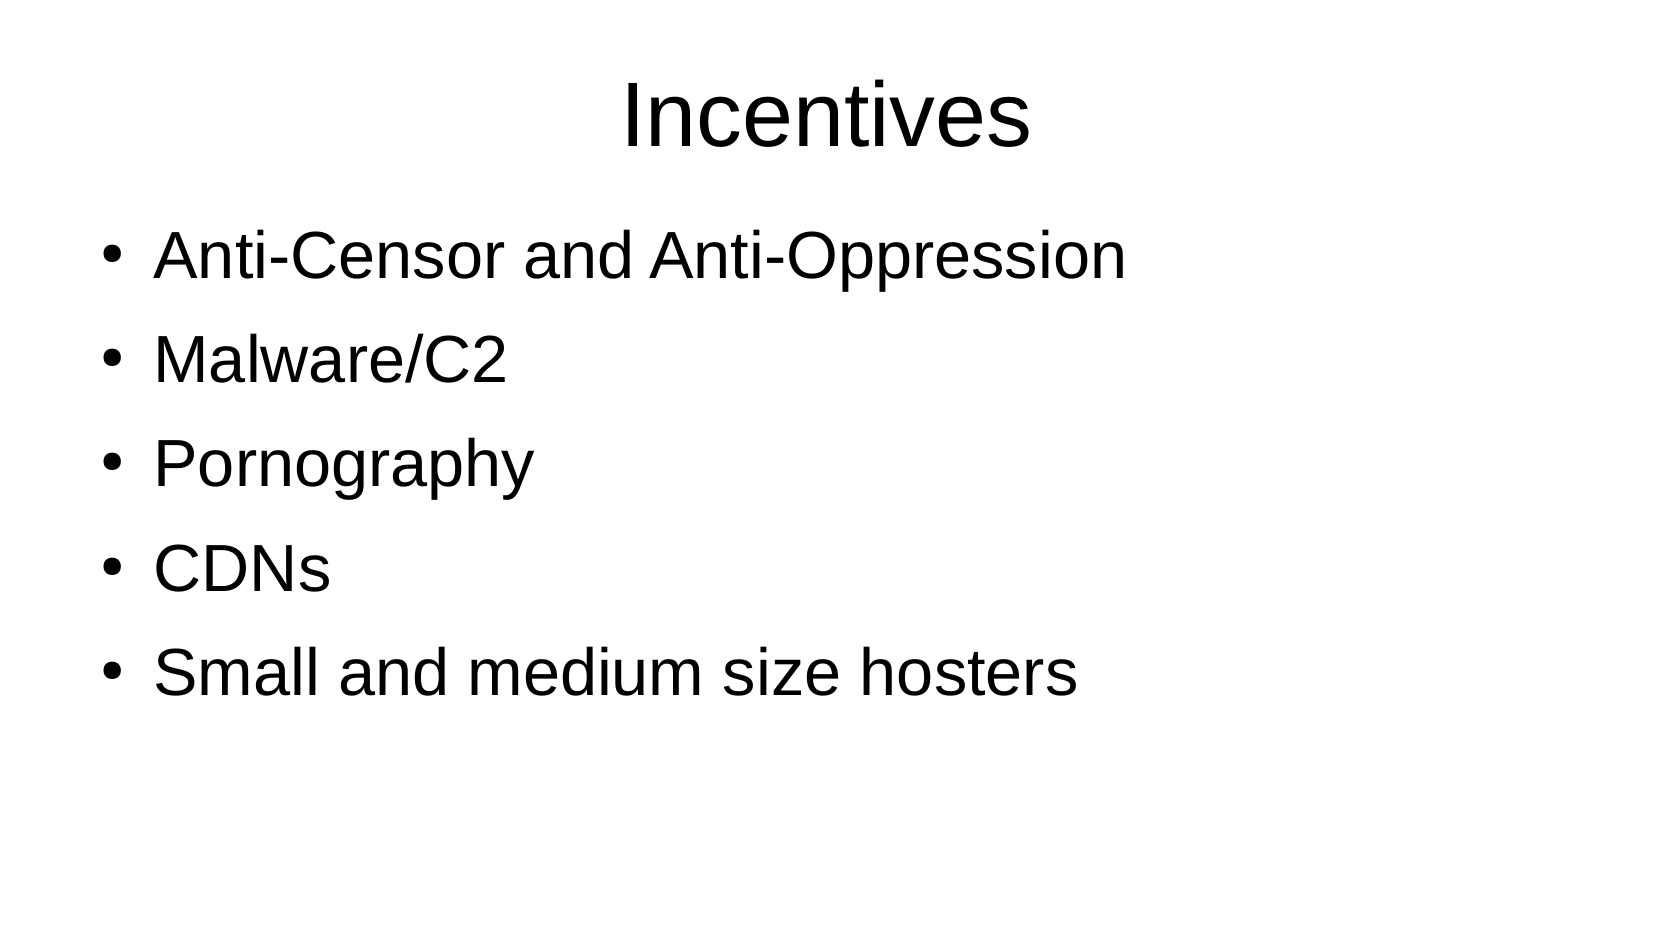

# Incentives
Anti-Censor and Anti-Oppression
Malware/C2
Pornography
CDNs
Small and medium size hosters